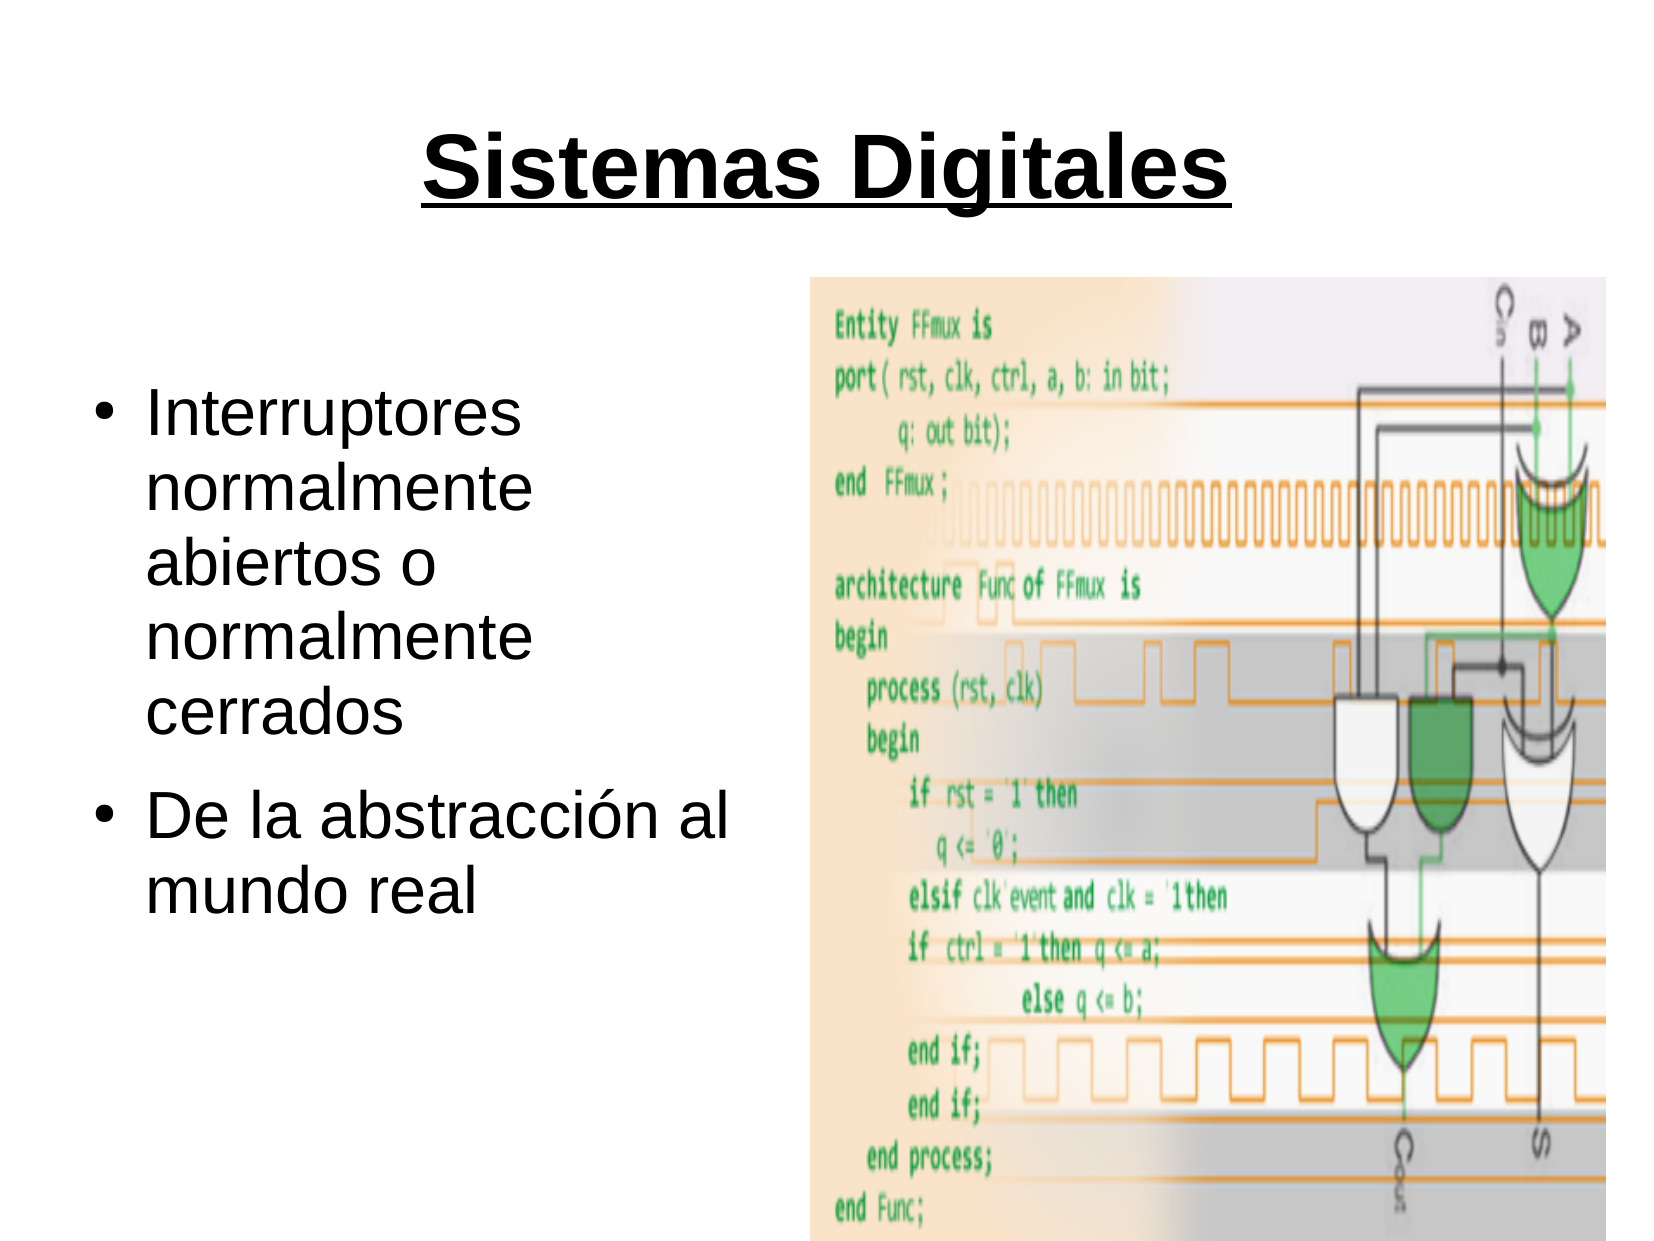

# Sistemas Digitales
Interruptores normalmente abiertos o normalmente cerrados
De la abstracción al mundo real